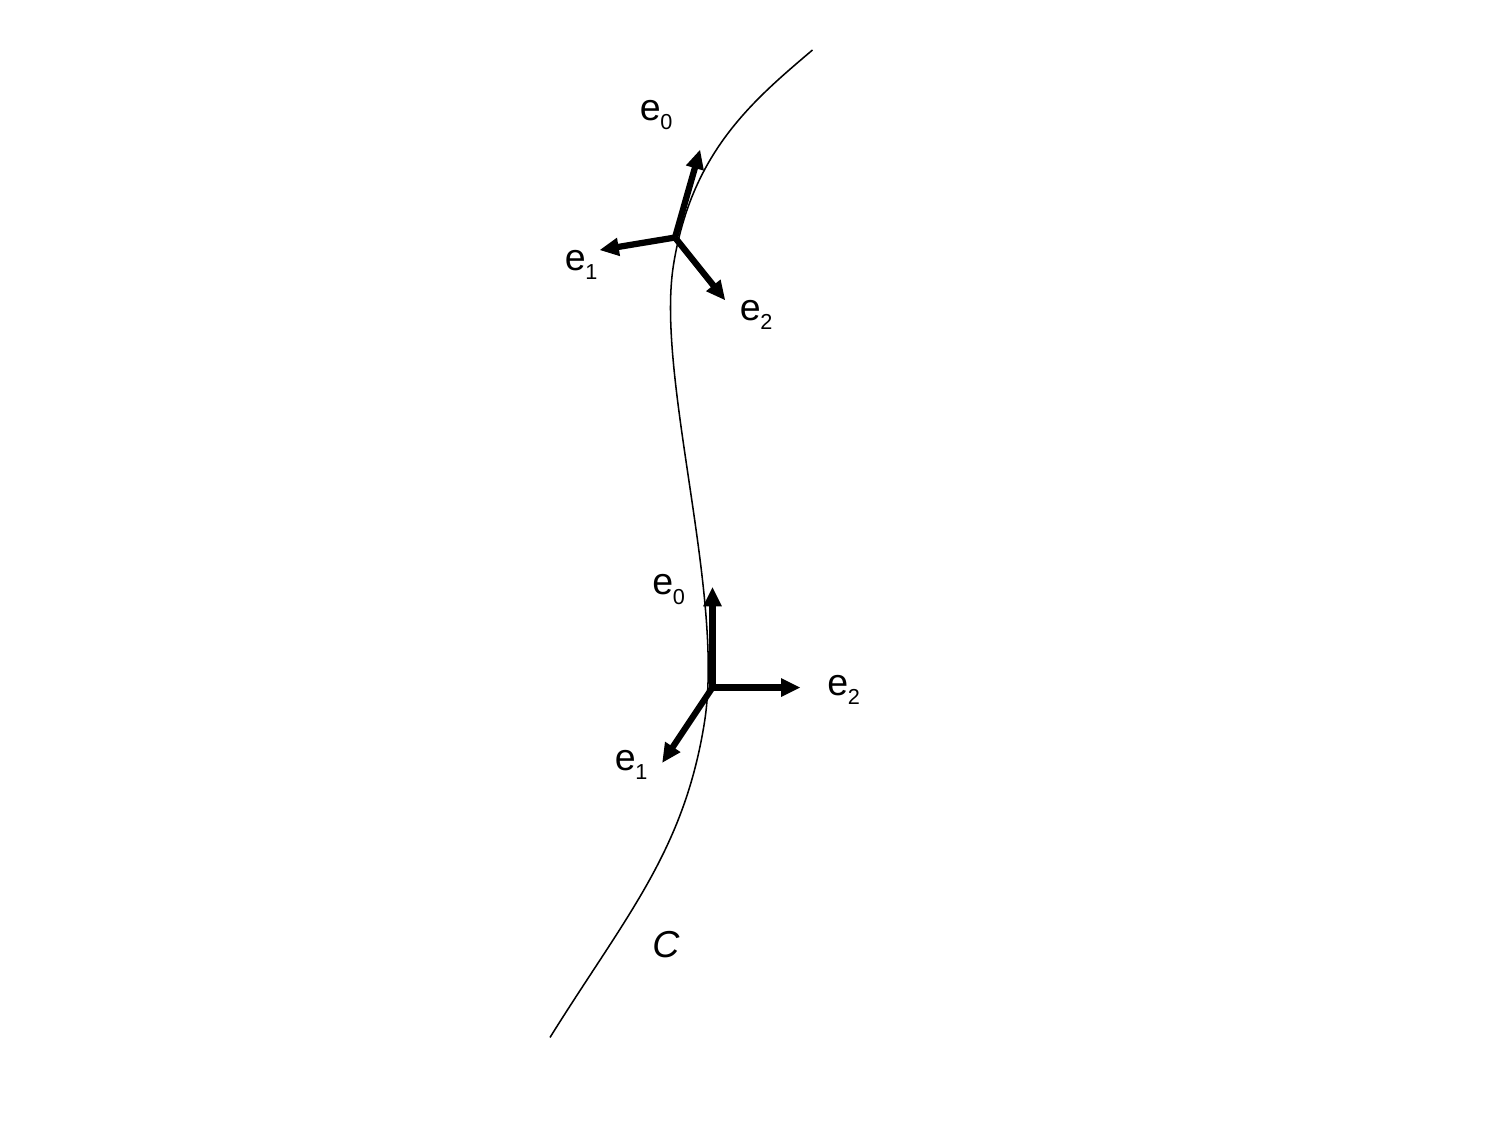

e0
e1
e2
e0
e2
e1
C